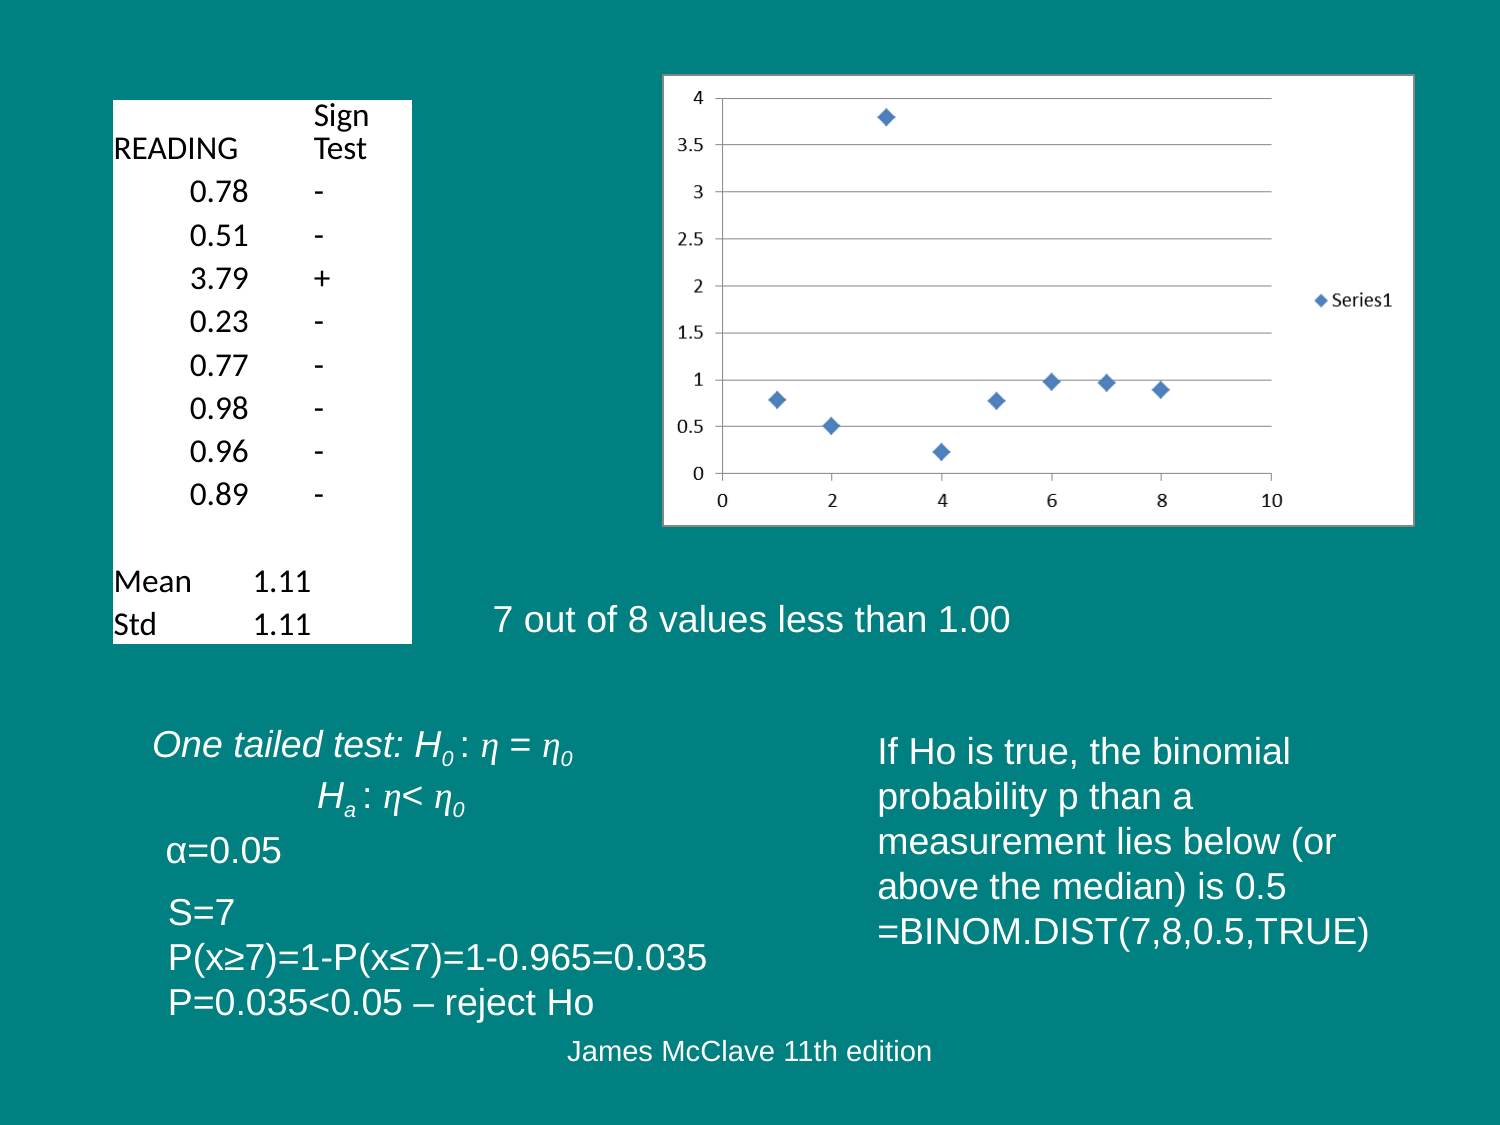

| READING | | Sign Test |
| --- | --- | --- |
| 0.78 | | - |
| 0.51 | | - |
| 3.79 | | + |
| 0.23 | | - |
| 0.77 | | - |
| 0.98 | | - |
| 0.96 | | - |
| 0.89 | | - |
| | | |
| Mean | 1.11 | |
| Std | 1.11 | |
7 out of 8 values less than 1.00
One tailed test: H0 : η = η0
	 Ha : η< η0
If Ho is true, the binomial probability p than a measurement lies below (or above the median) is 0.5
=BINOM.DIST(7,8,0.5,TRUE)
α=0.05
S=7
P(x≥7)=1-P(x≤7)=1-0.965=0.035
P=0.035<0.05 – reject Ho
James McClave 11th edition